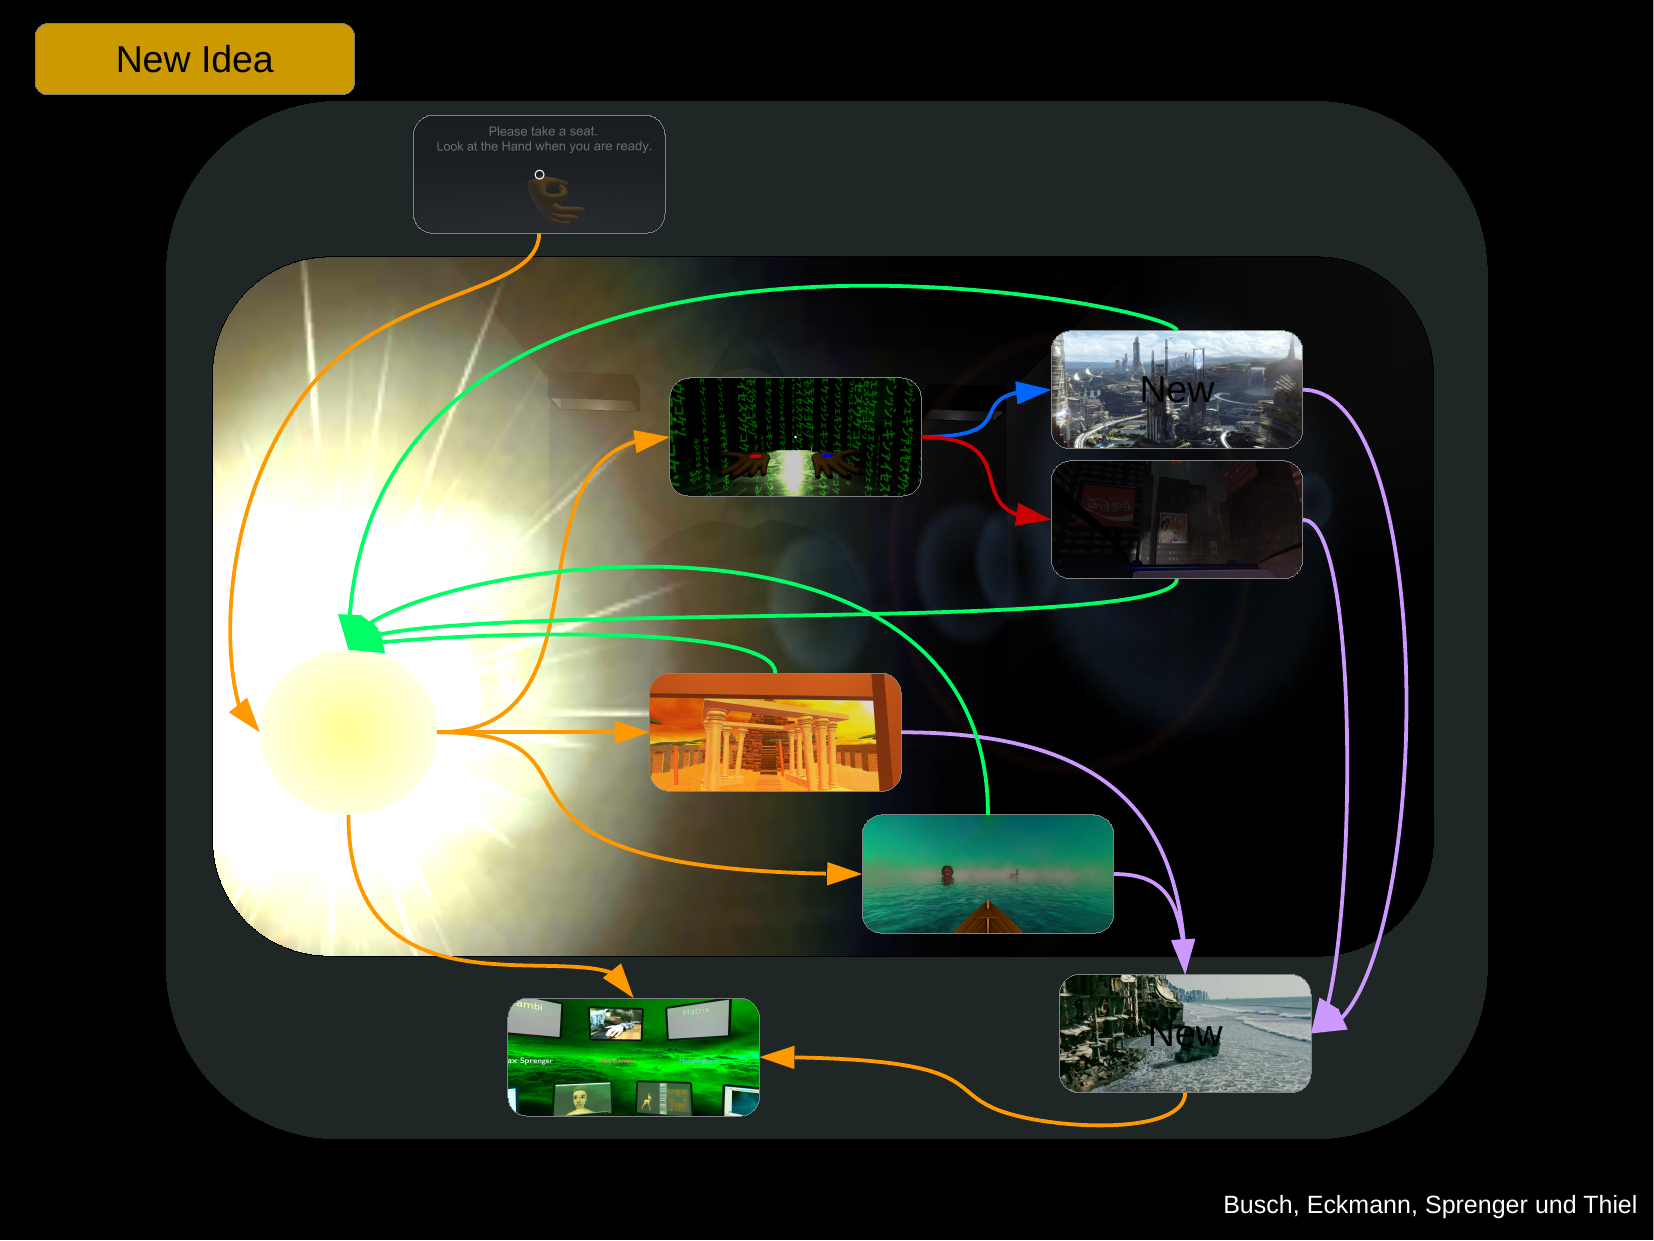

New Idea
New
New
Busch, Eckmann, Sprenger und Thiel